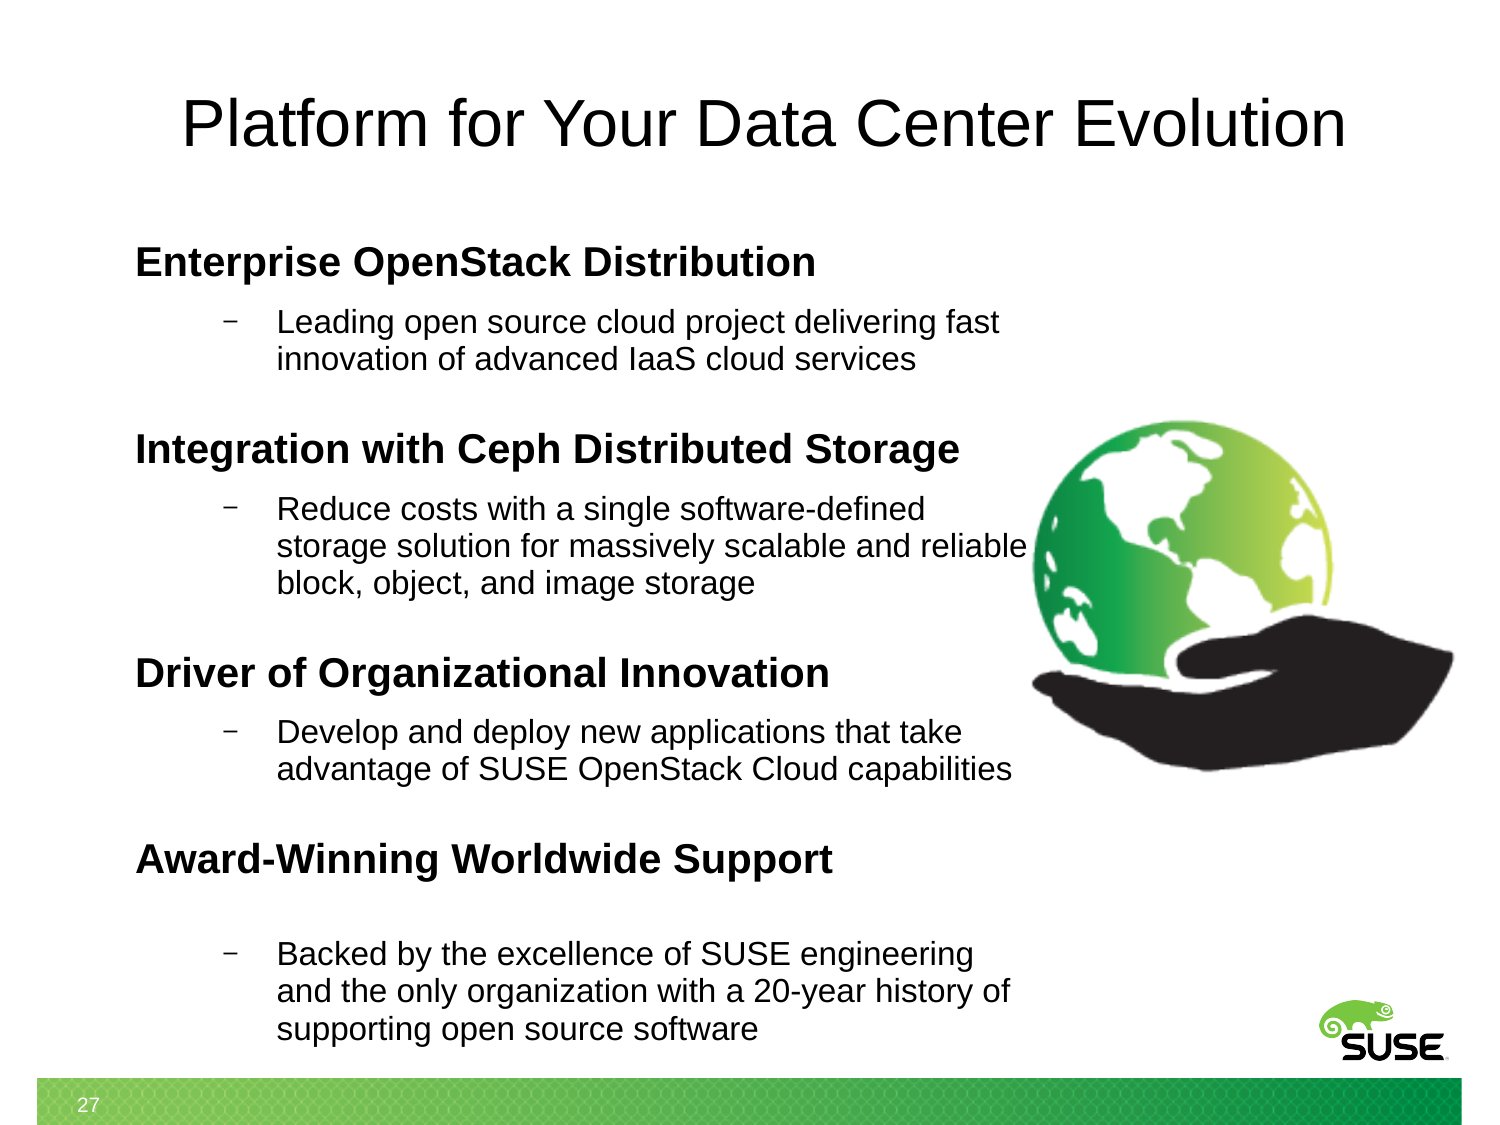

# Platform for Your Data Center Evolution
Enterprise OpenStack Distribution
Leading open source cloud project delivering fast innovation of advanced IaaS cloud services
Integration with Ceph Distributed Storage
Reduce costs with a single software-defined storage solution for massively scalable and reliable block, object, and image storage
Driver of Organizational Innovation
Develop and deploy new applications that take advantage of SUSE OpenStack Cloud capabilities
Award-Winning Worldwide Support
Backed by the excellence of SUSE engineering and the only organization with a 20-year history of supporting open source software